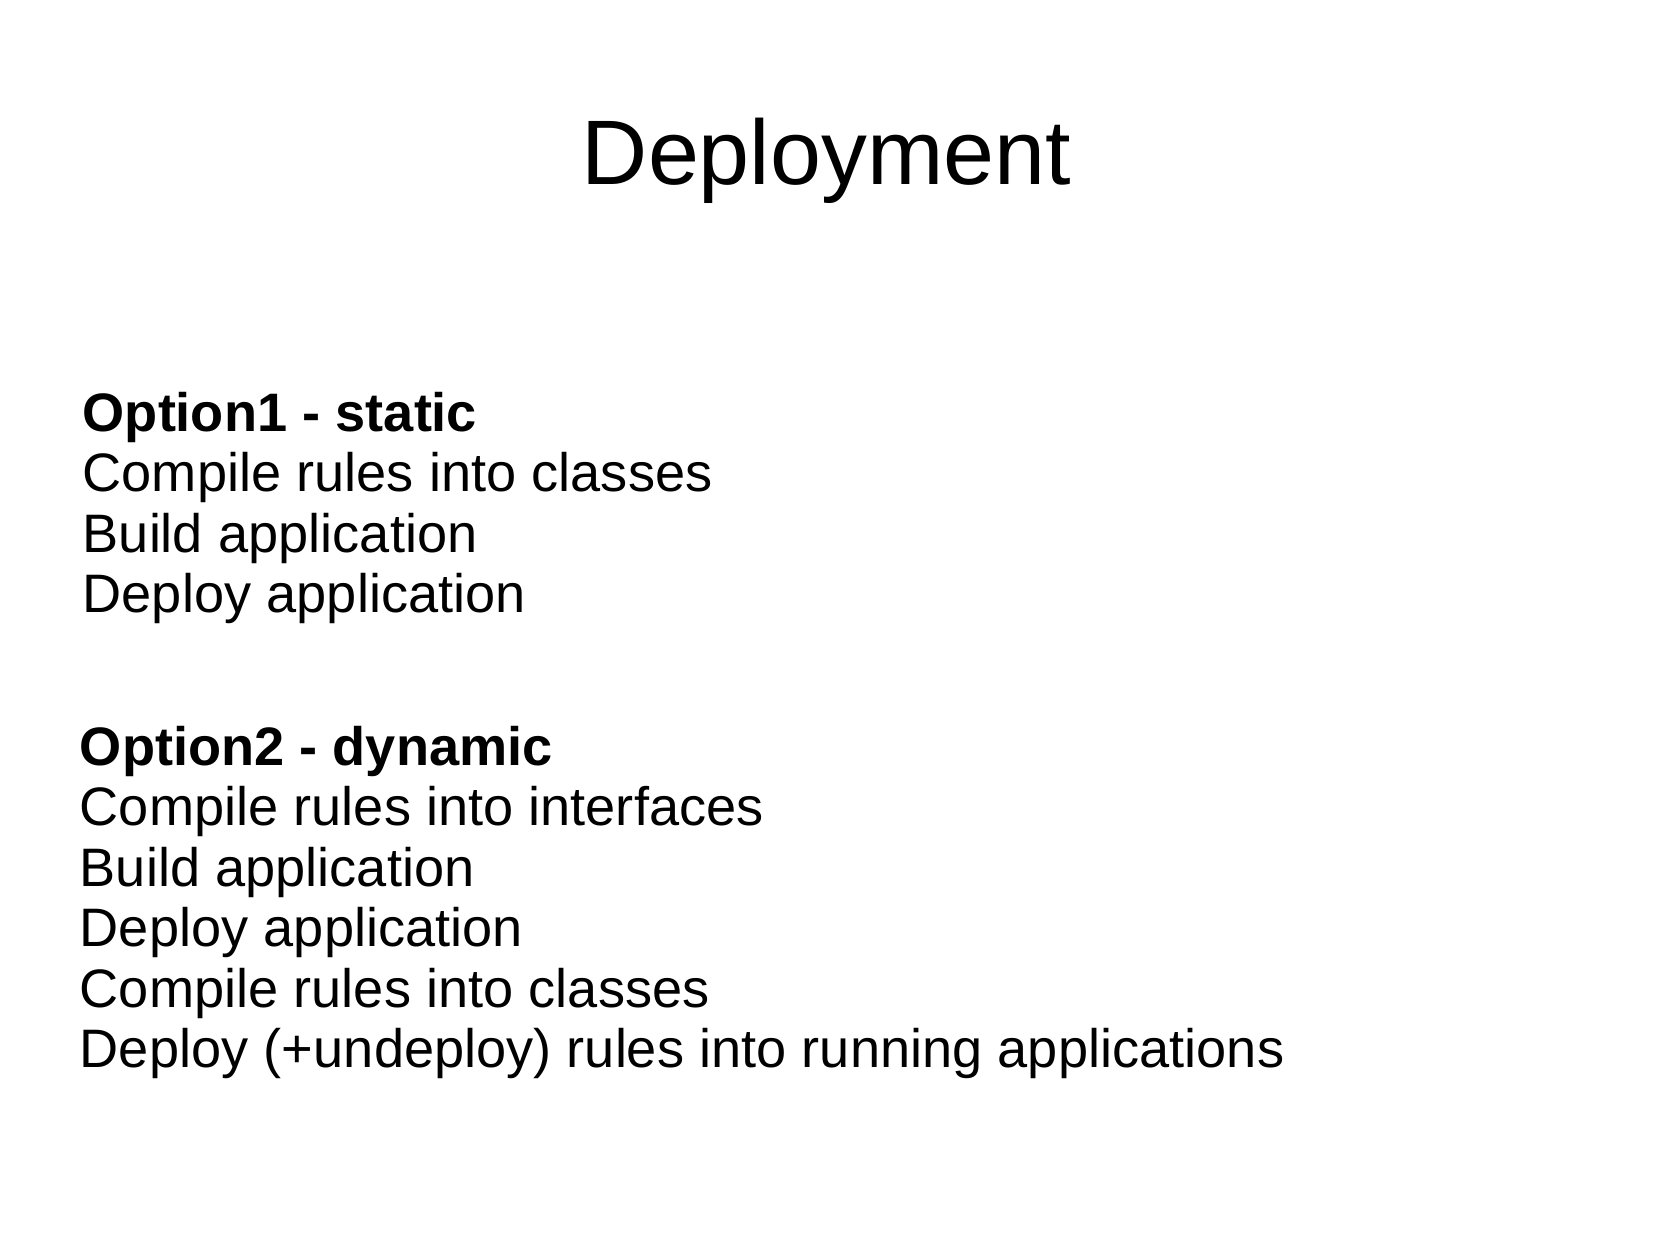

# Deployment
Option1 - static
Compile rules into classes
Build application
Deploy application
Option2 - dynamic
Compile rules into interfaces
Build application
Deploy application
Compile rules into classes
Deploy (+undeploy) rules into running applications